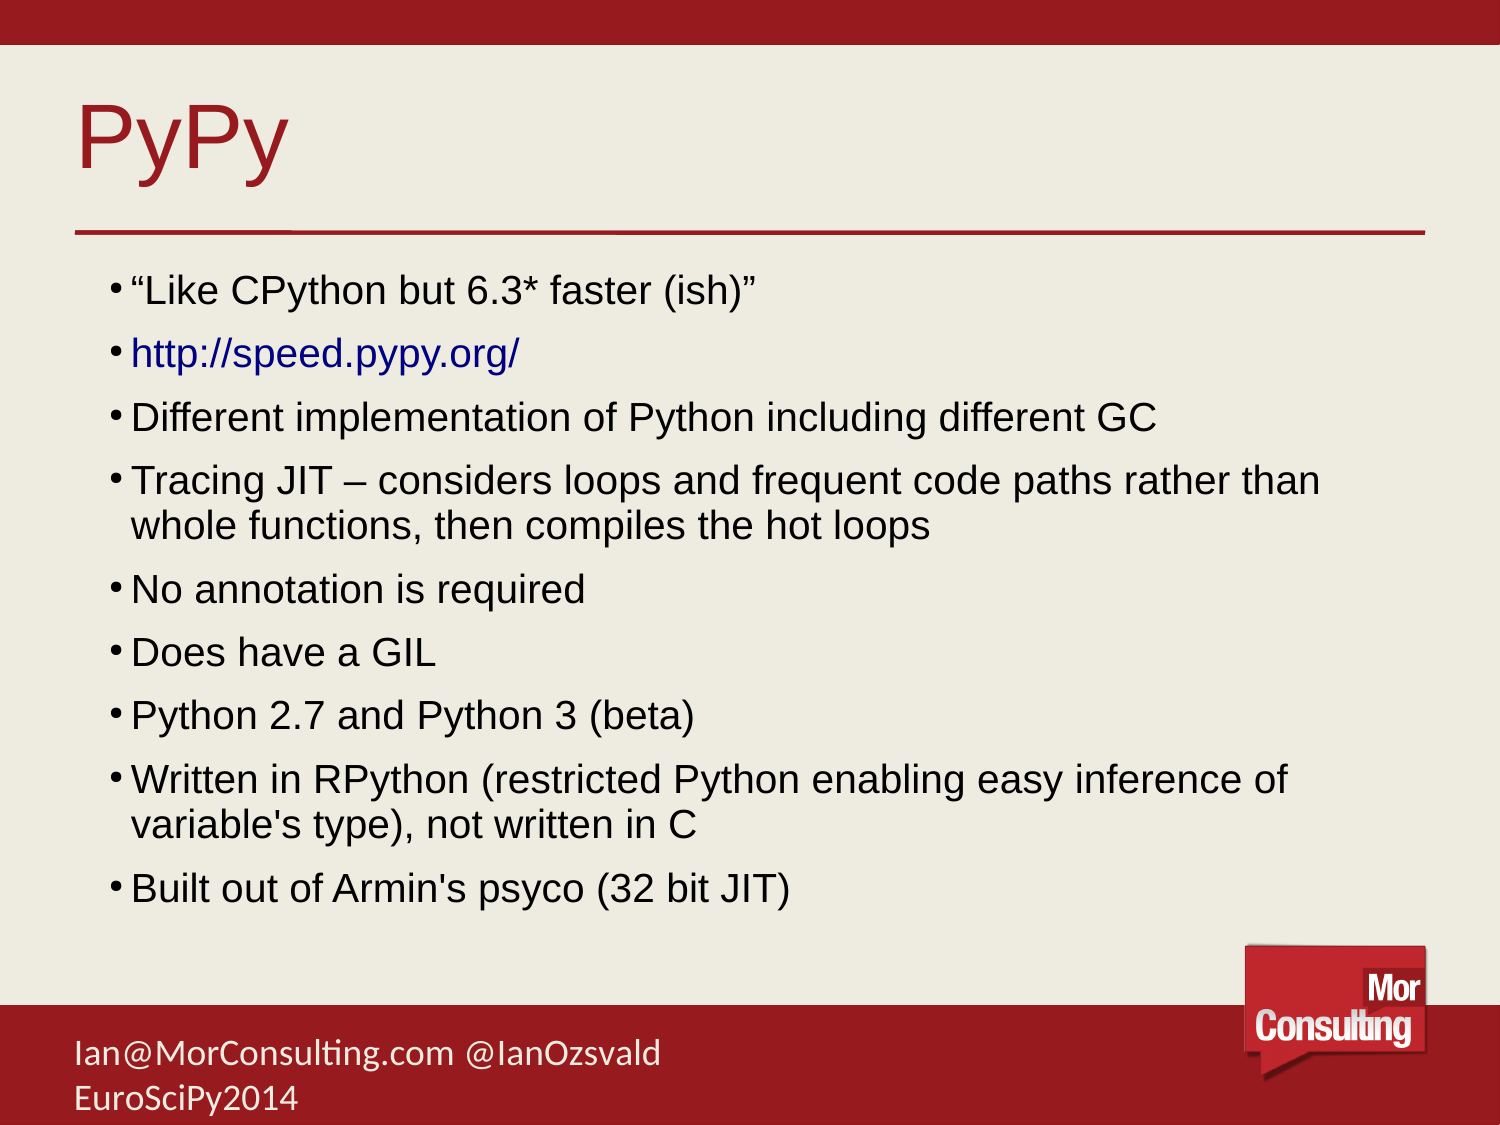

# PyPy
“Like CPython but 6.3* faster (ish)”
http://speed.pypy.org/
Different implementation of Python including different GC
Tracing JIT – considers loops and frequent code paths rather than whole functions, then compiles the hot loops
No annotation is required
Does have a GIL
Python 2.7 and Python 3 (beta)
Written in RPython (restricted Python enabling easy inference of variable's type), not written in C
Built out of Armin's psyco (32 bit JIT)